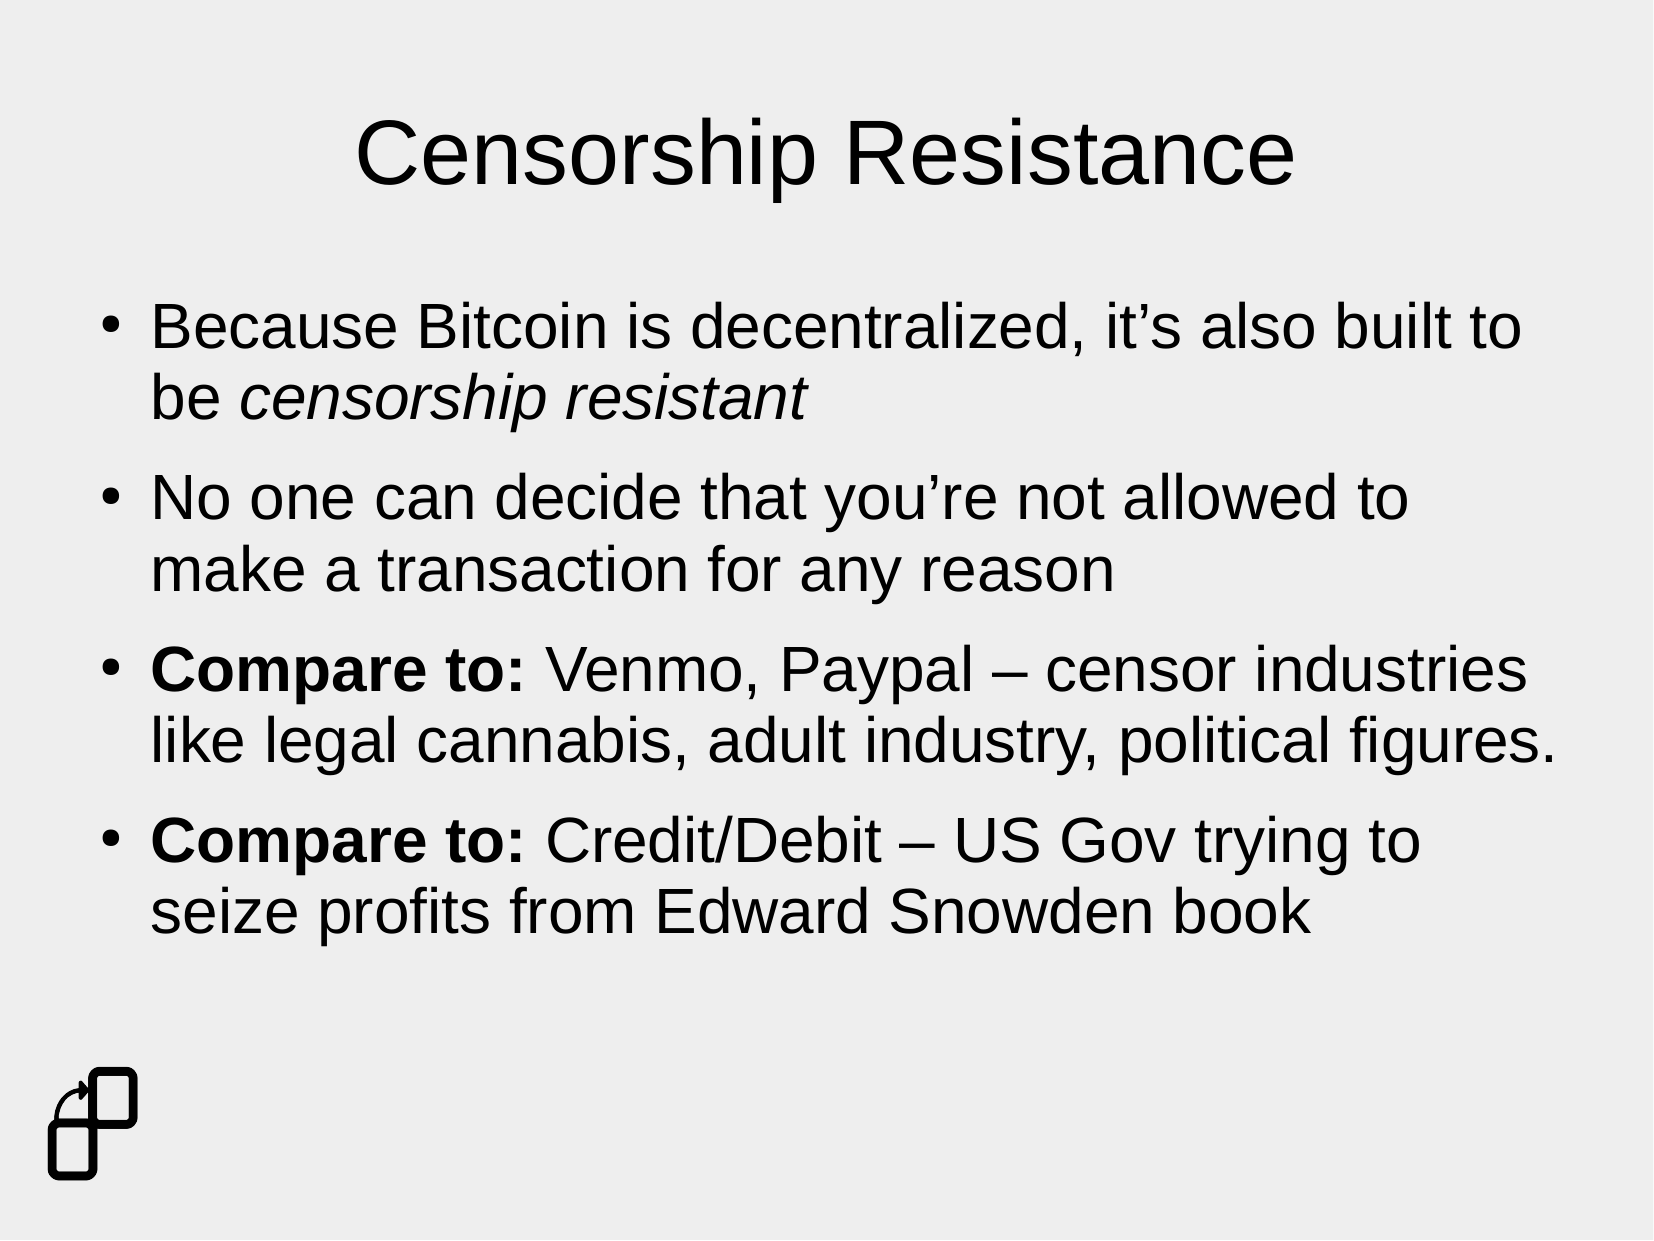

# Censorship Resistance
Because Bitcoin is decentralized, it’s also built to be censorship resistant
No one can decide that you’re not allowed to make a transaction for any reason
Compare to: Venmo, Paypal – censor industries like legal cannabis, adult industry, political figures.
Compare to: Credit/Debit – US Gov trying to seize profits from Edward Snowden book